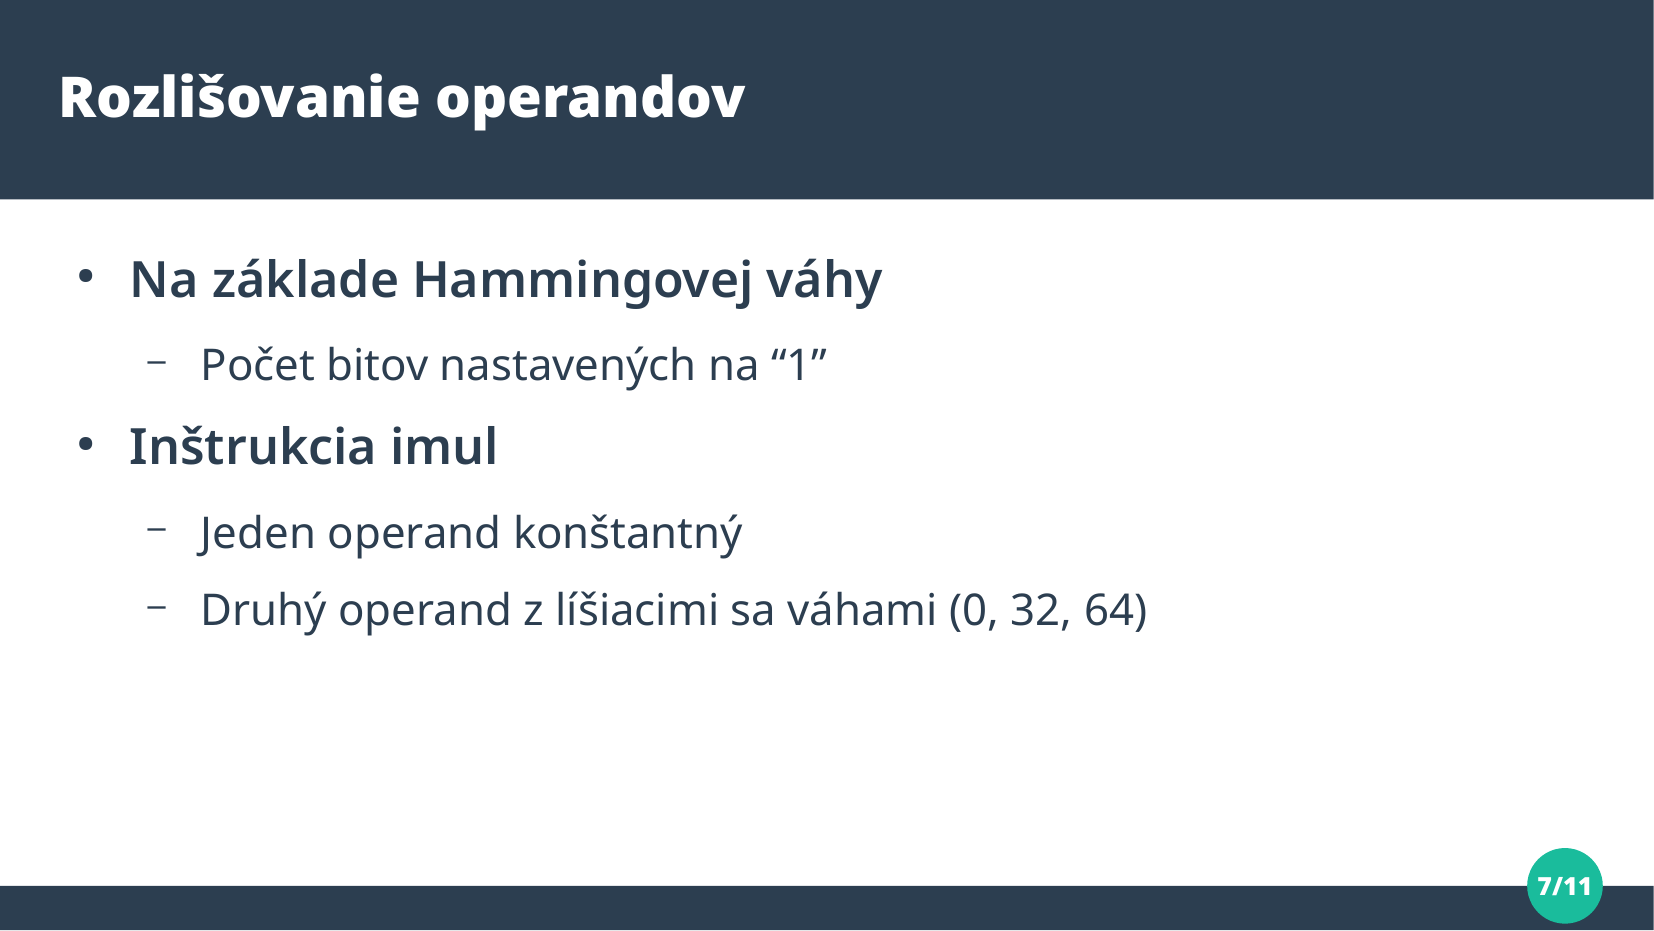

# Rozlišovanie operandov
Na základe Hammingovej váhy
Počet bitov nastavených na “1”
Inštrukcia imul
Jeden operand konštantný
Druhý operand z líšiacimi sa váhami (0, 32, 64)